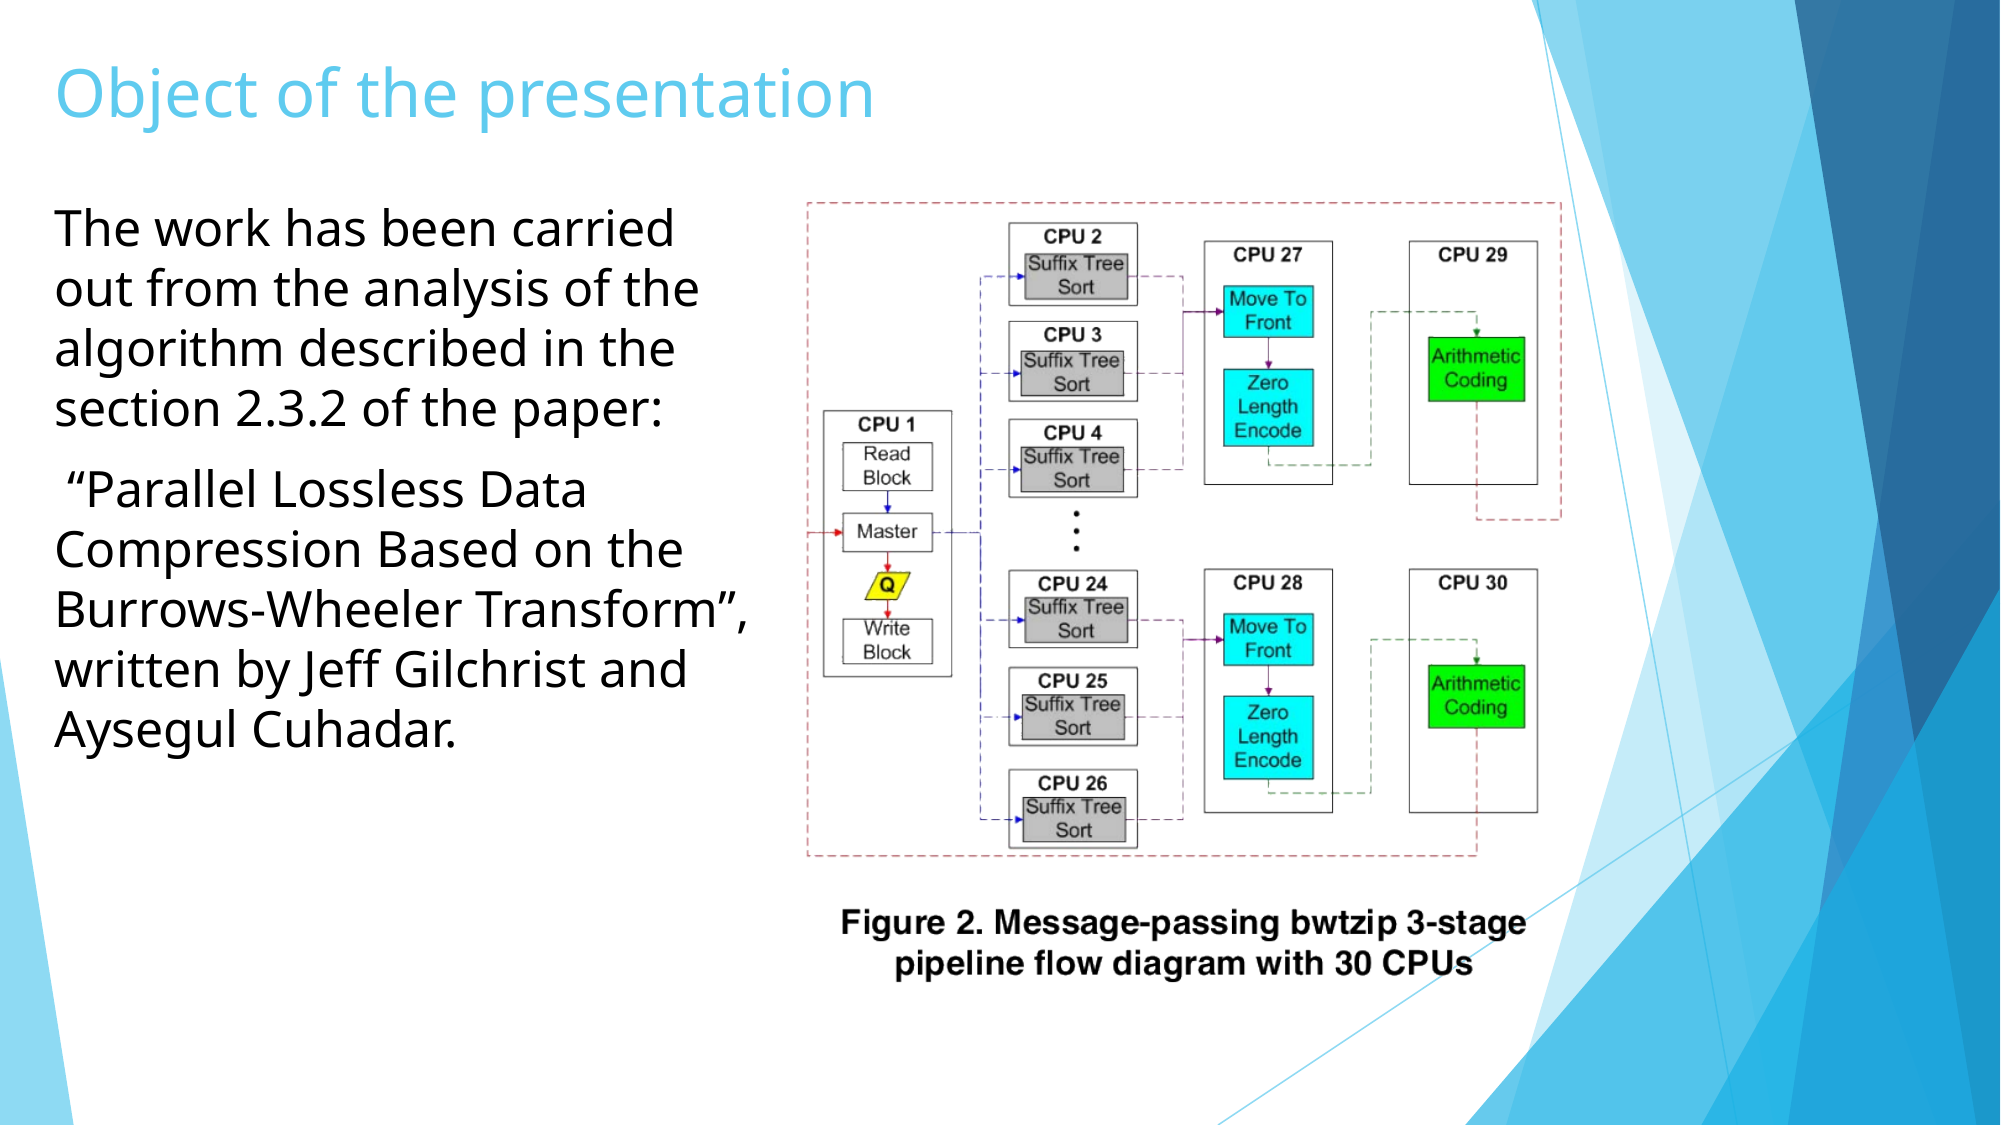

# Object of the presentation
The work has been carried out from the analysis of the algorithm described in the section 2.3.2 of the paper:
 “Parallel Lossless Data Compression Based on the Burrows-Wheeler Transform”, written by Jeff Gilchrist and Aysegul Cuhadar.